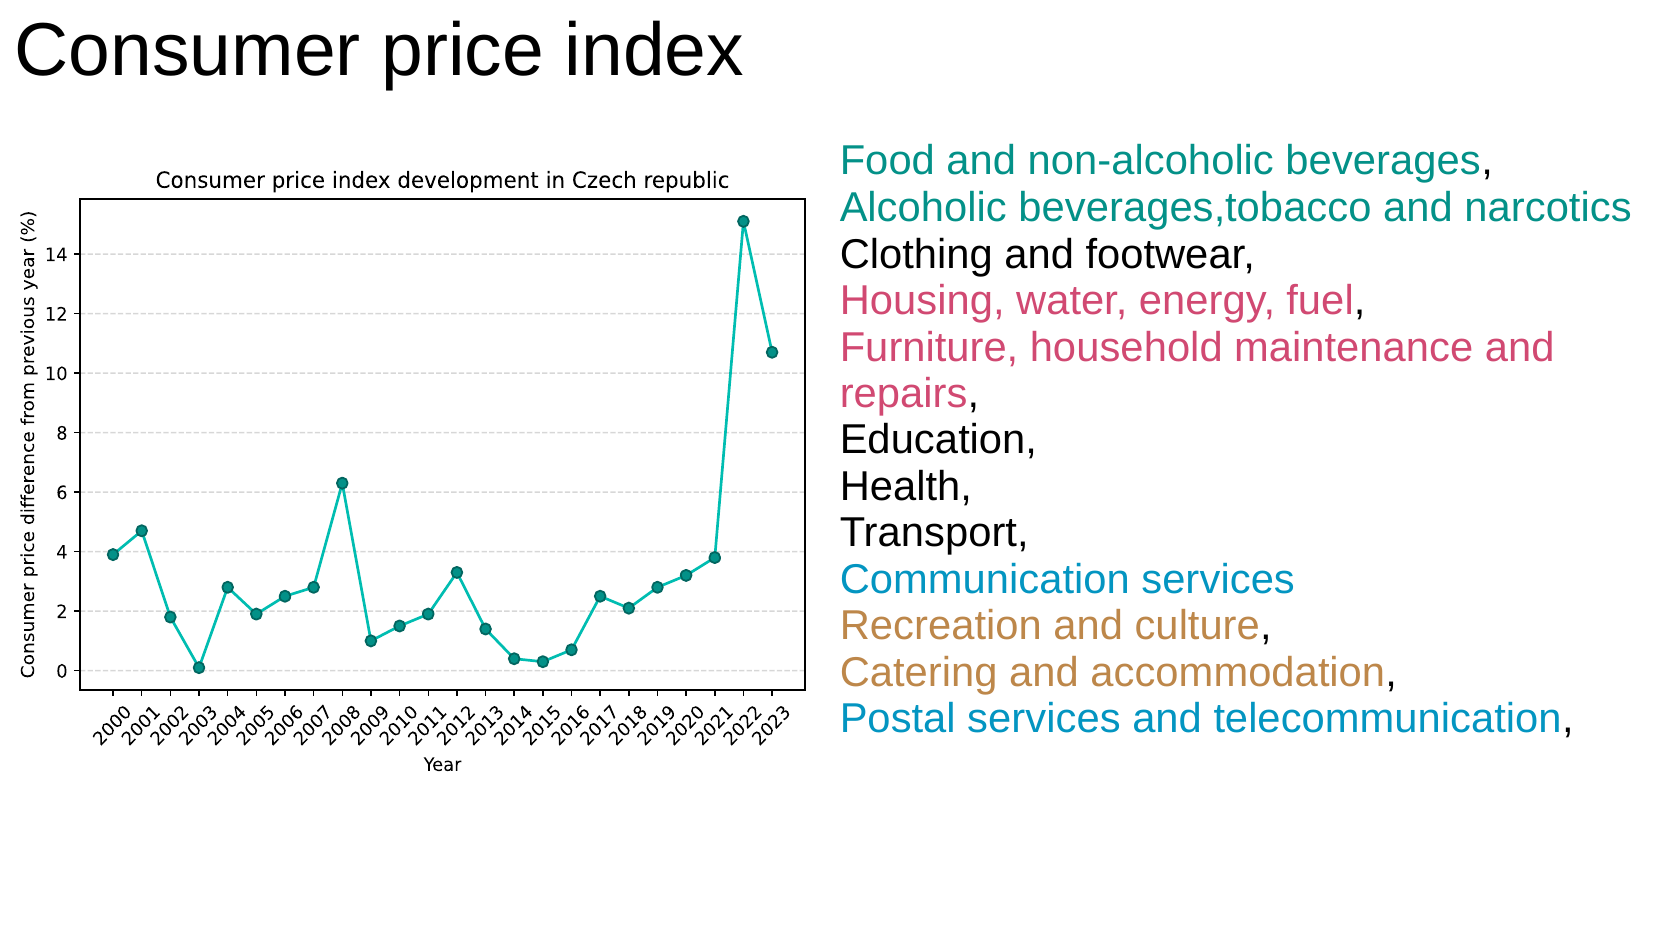

Consumer price index
Food and non-alcoholic beverages,
Alcoholic beverages,tobacco and narcotics
Clothing and footwear,
Housing, water, energy, fuel,
Furniture, household maintenance and repairs,
Education,
Health,
Transport,
Communication services
Recreation and culture,
Catering and accommodation,
Postal services and telecommunication,